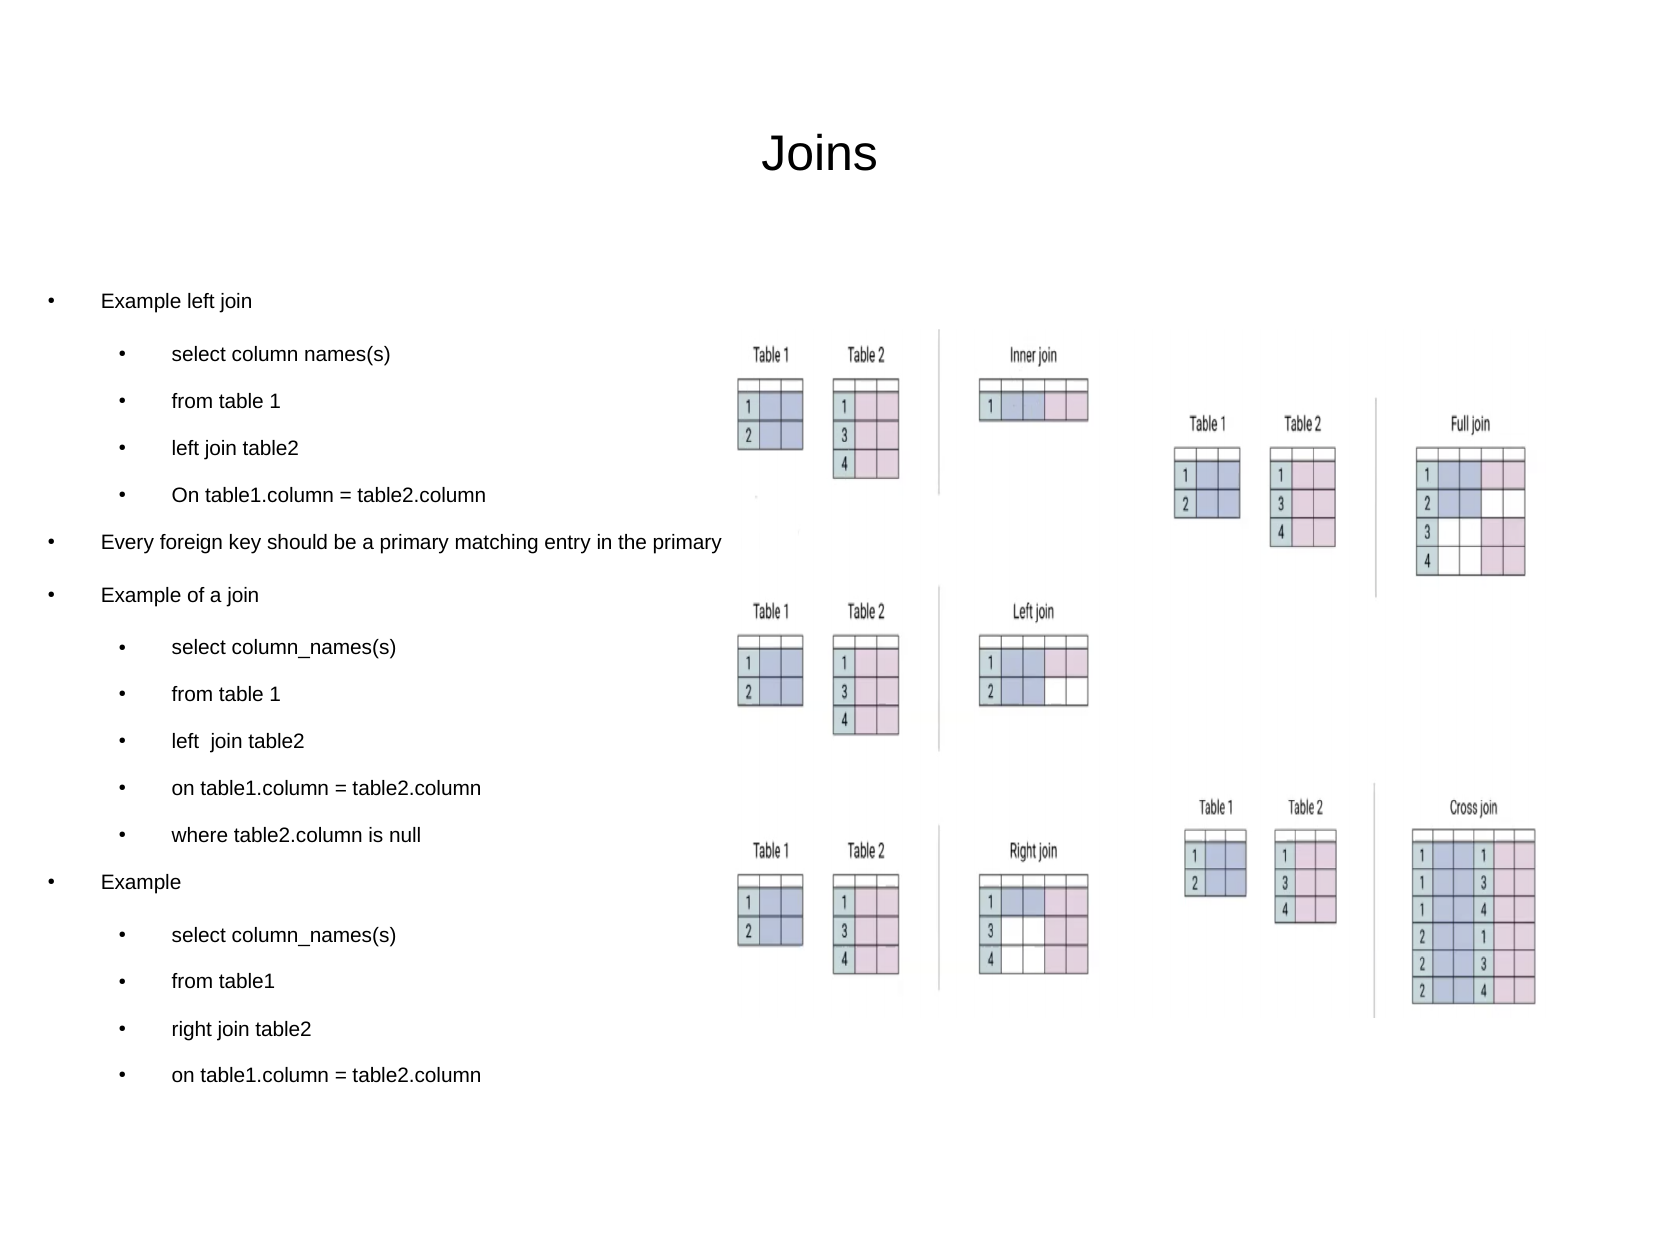

# Joins
Example left join
select column names(s)
from table 1
left join table2
On table1.column = table2.column
Every foreign key should be a primary matching entry in the primary table
Example of a join
select column_names(s)
from table 1
left join table2
on table1.column = table2.column
where table2.column is null
Example
select column_names(s)
from table1
right join table2
on table1.column = table2.column